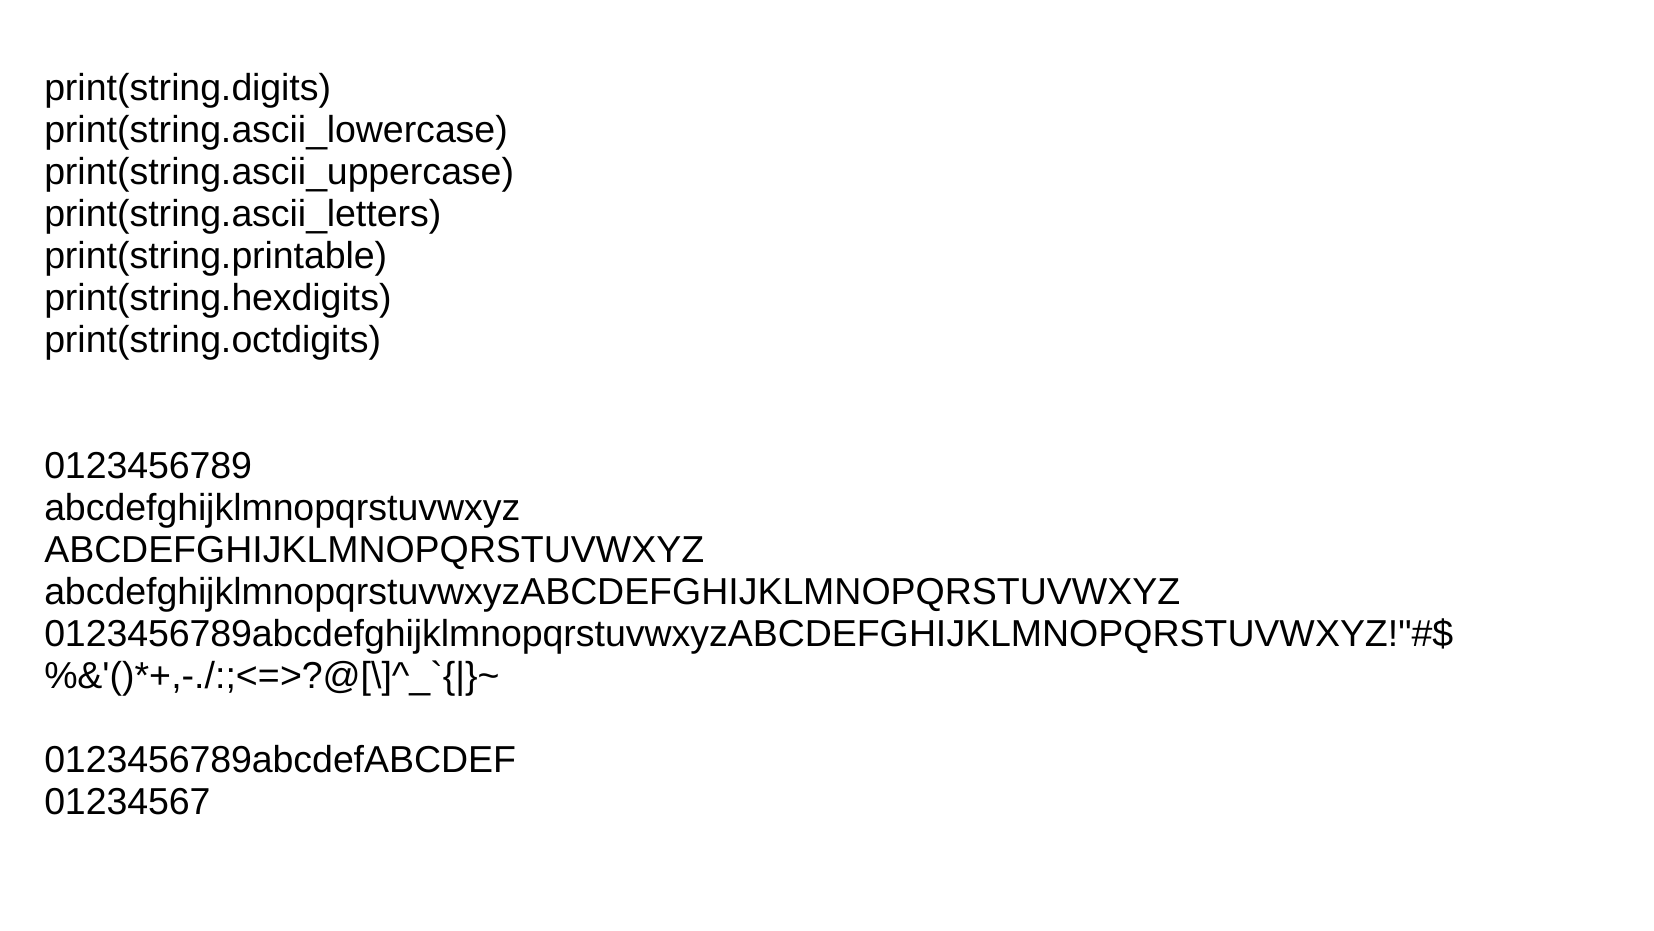

print(string.digits)
print(string.ascii_lowercase)
print(string.ascii_uppercase)
print(string.ascii_letters)
print(string.printable)
print(string.hexdigits)
print(string.octdigits)
0123456789
abcdefghijklmnopqrstuvwxyz
ABCDEFGHIJKLMNOPQRSTUVWXYZ
abcdefghijklmnopqrstuvwxyzABCDEFGHIJKLMNOPQRSTUVWXYZ
0123456789abcdefghijklmnopqrstuvwxyzABCDEFGHIJKLMNOPQRSTUVWXYZ!"#$%&'()*+,-./:;<=>?@[\]^_`{|}~
0123456789abcdefABCDEF
01234567